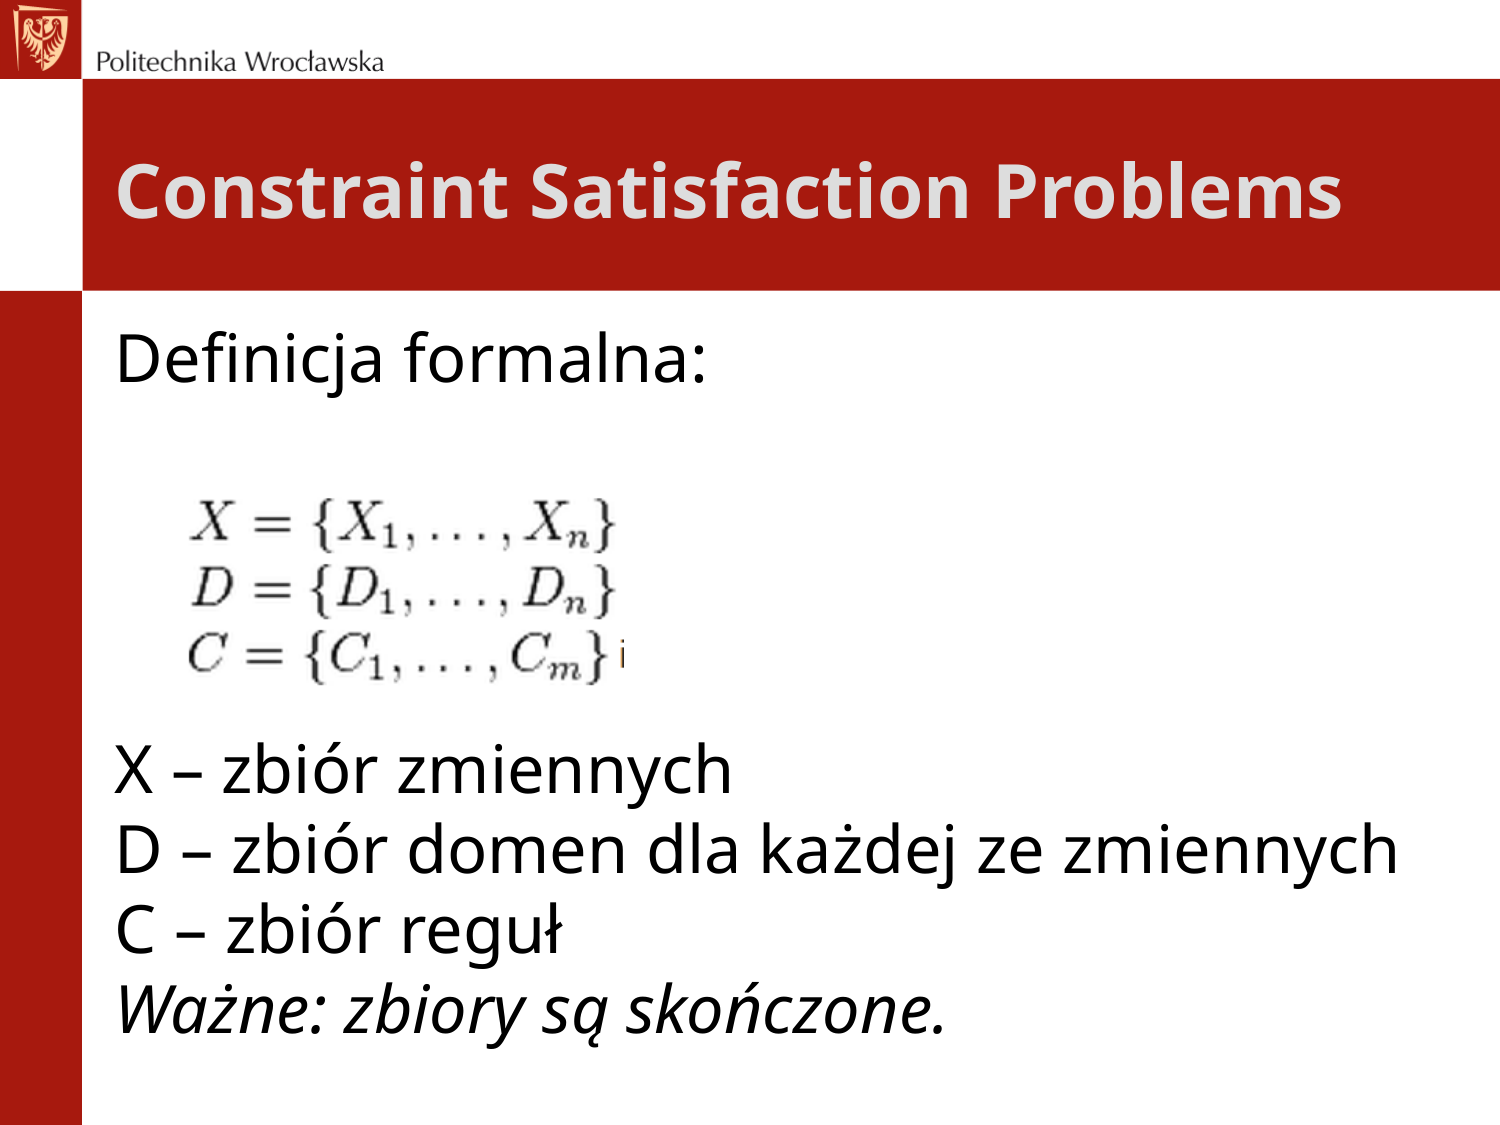

Constraint Satisfaction Problems
Definicja formalna:
X – zbiór zmiennych
D – zbiór domen dla każdej ze zmiennych
C – zbiór reguł
Ważne: zbiory są skończone.
| | | |
| --- | --- | --- |